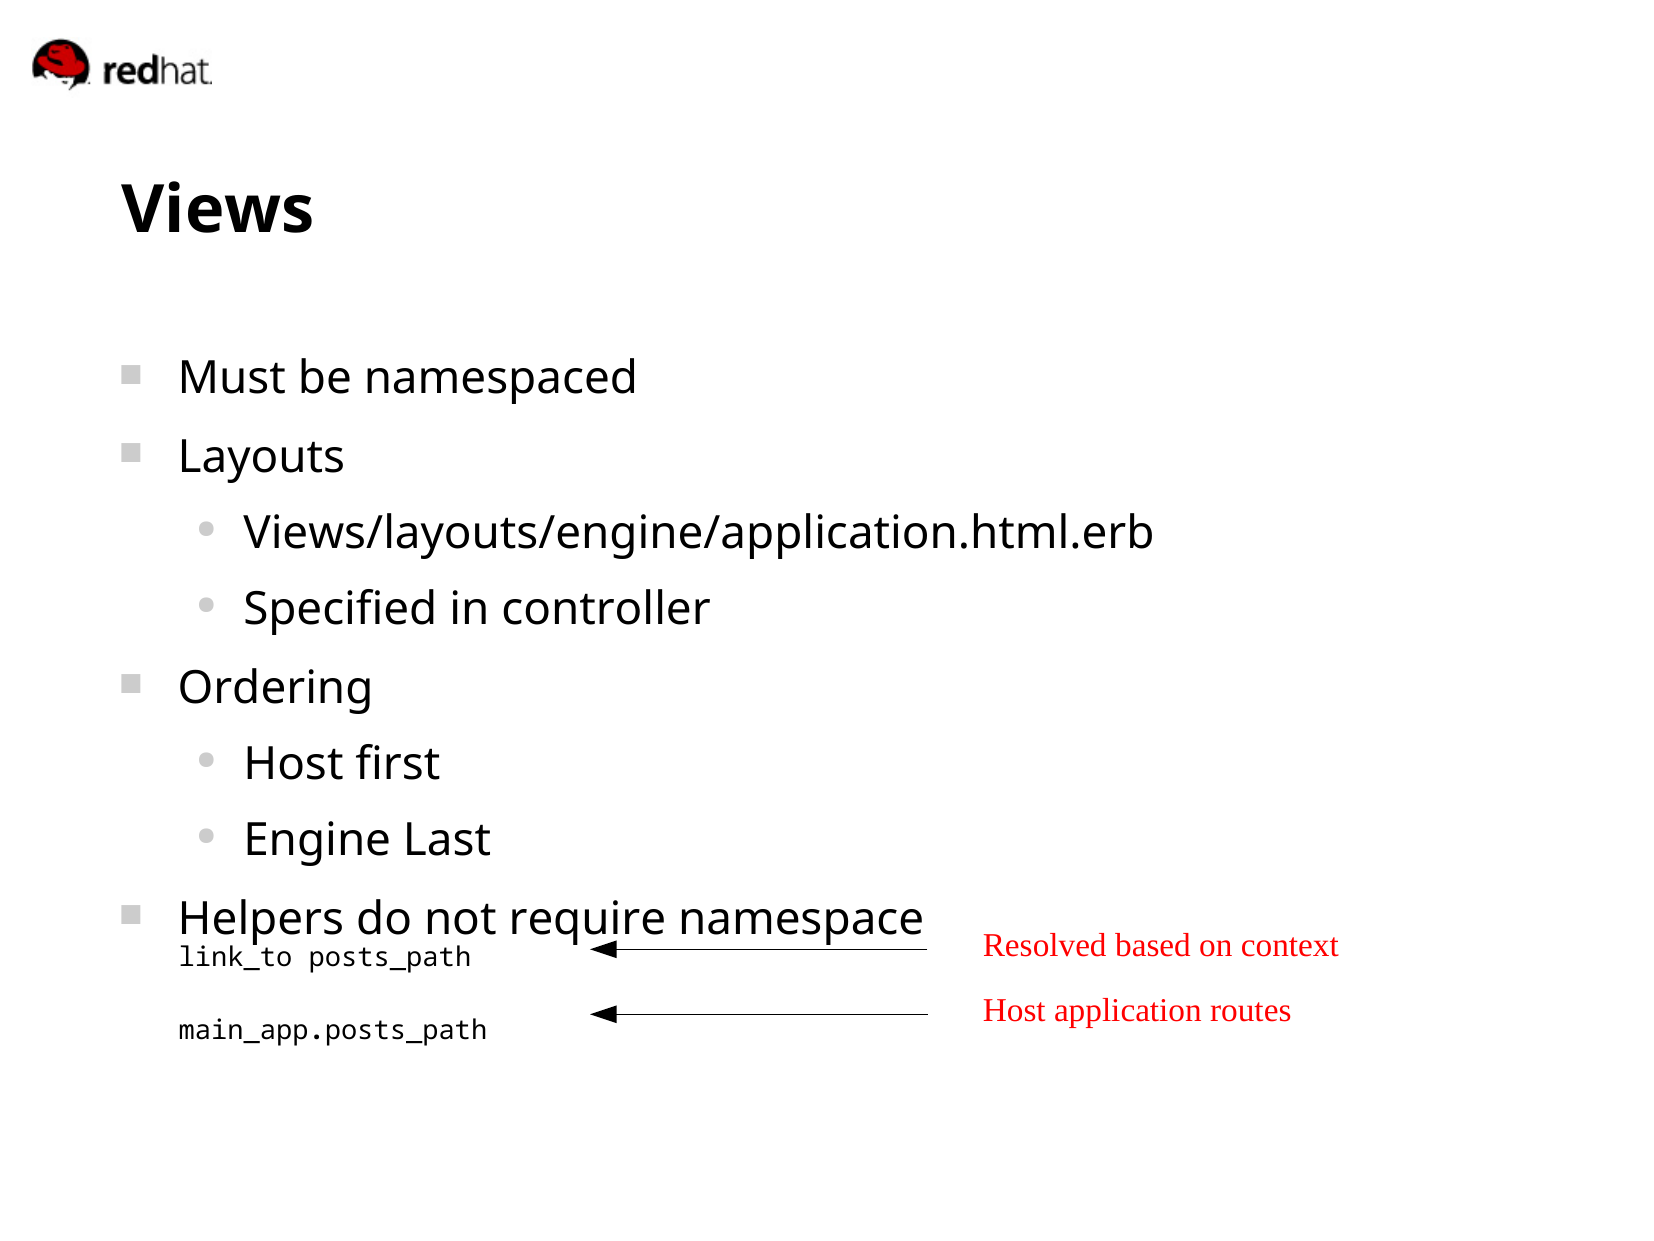

# Views
Must be namespaced
Layouts
Views/layouts/engine/application.html.erb
Specified in controller
Ordering
Host first
Engine Last
Helpers do not require namespace
Resolved based on context
link_to posts_path
main_app.posts_path
Host application routes